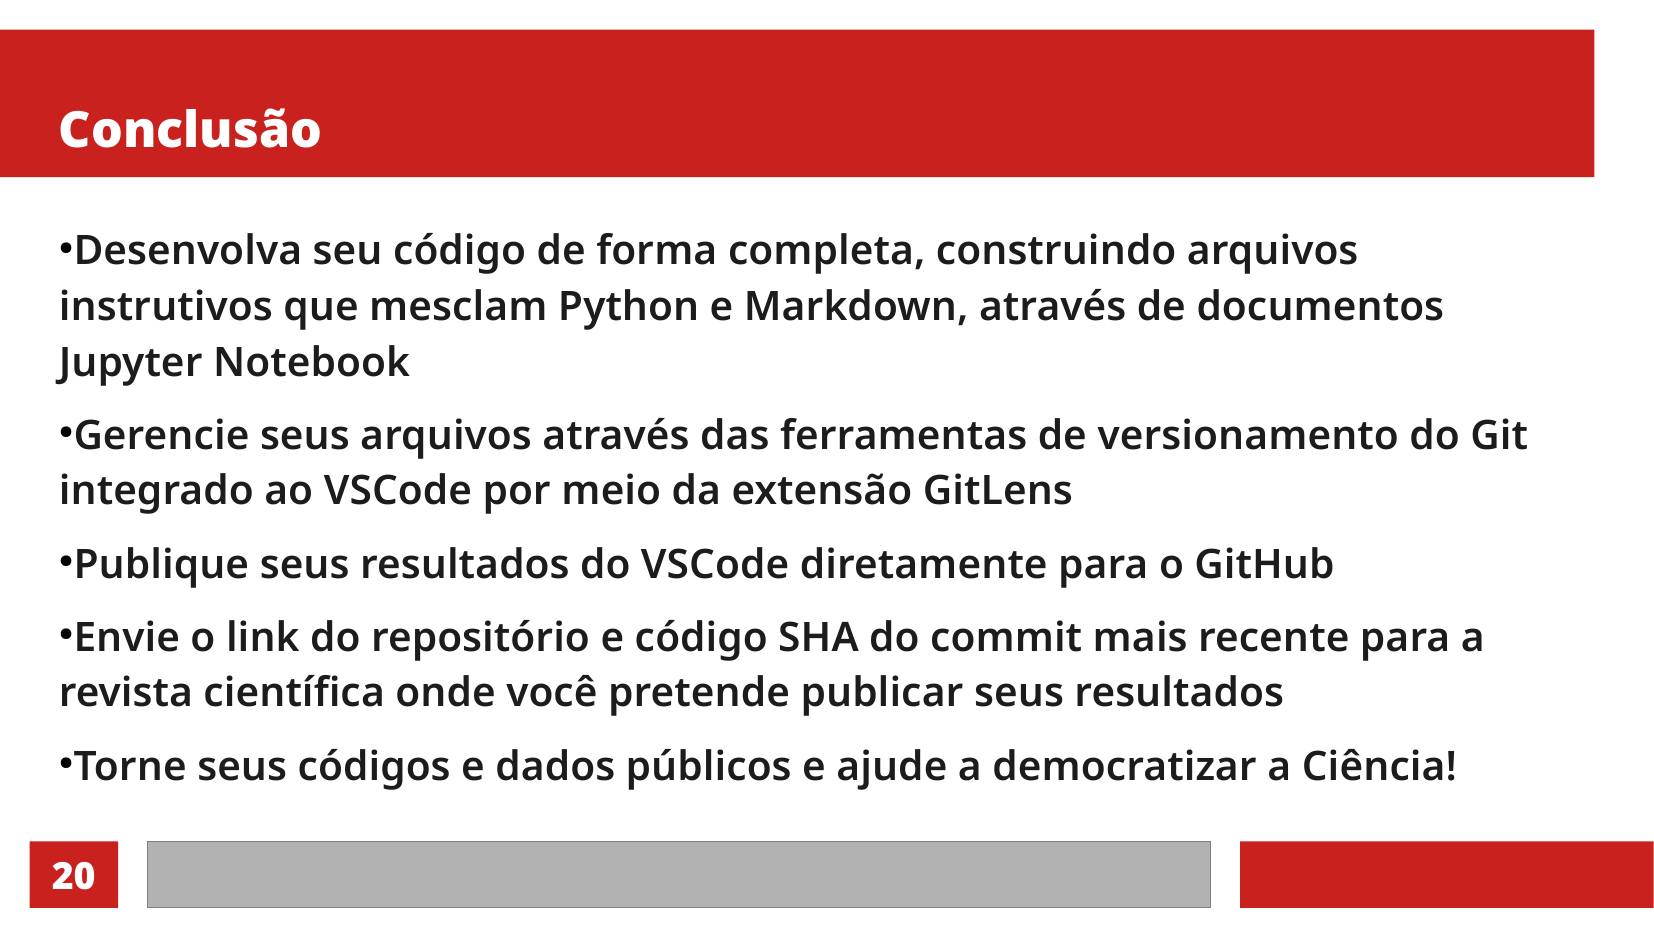

# Conclusão
Desenvolva seu código de forma completa, construindo arquivos instrutivos que mesclam Python e Markdown, através de documentos Jupyter Notebook
Gerencie seus arquivos através das ferramentas de versionamento do Git integrado ao VSCode por meio da extensão GitLens
Publique seus resultados do VSCode diretamente para o GitHub
Envie o link do repositório e código SHA do commit mais recente para a revista científica onde você pretende publicar seus resultados
Torne seus códigos e dados públicos e ajude a democratizar a Ciência!
20